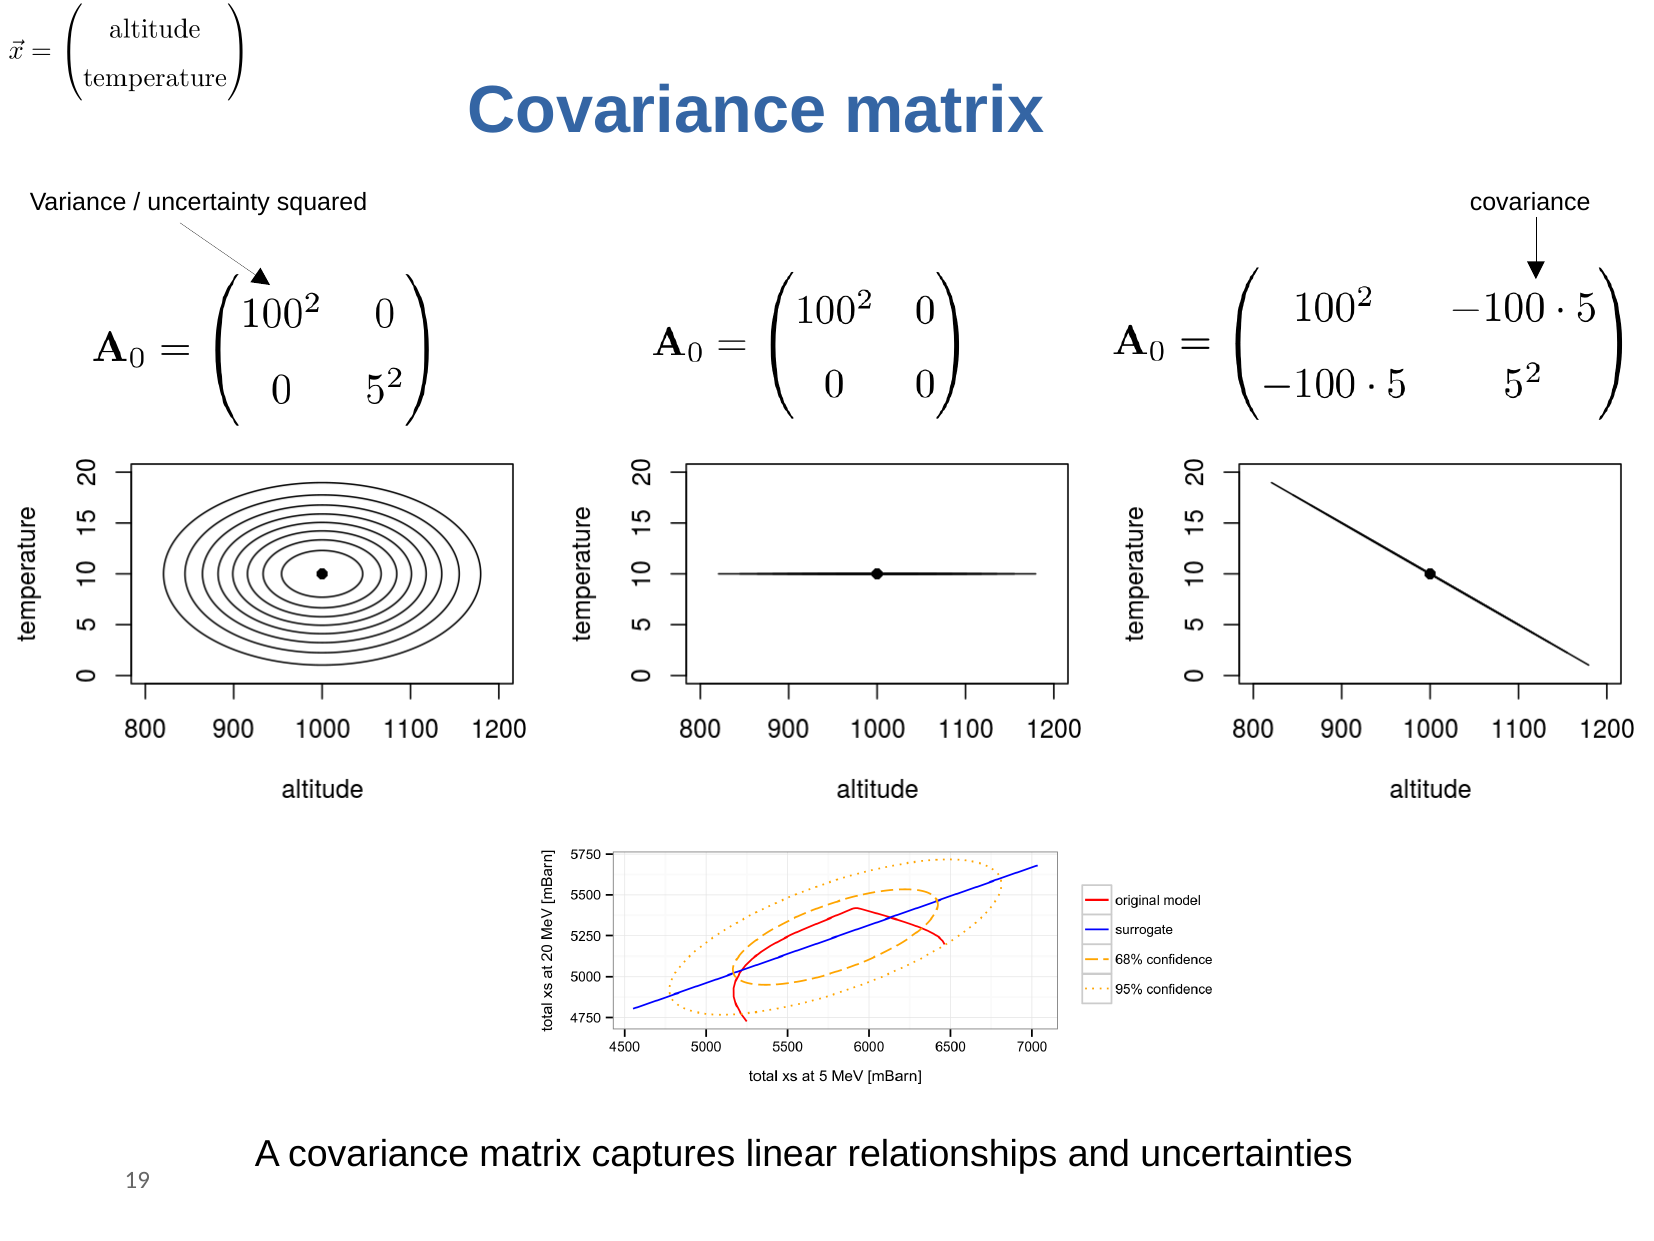

# Covariance matrix
Variance / uncertainty squared
covariance
A covariance matrix captures linear relationships and uncertainties
19